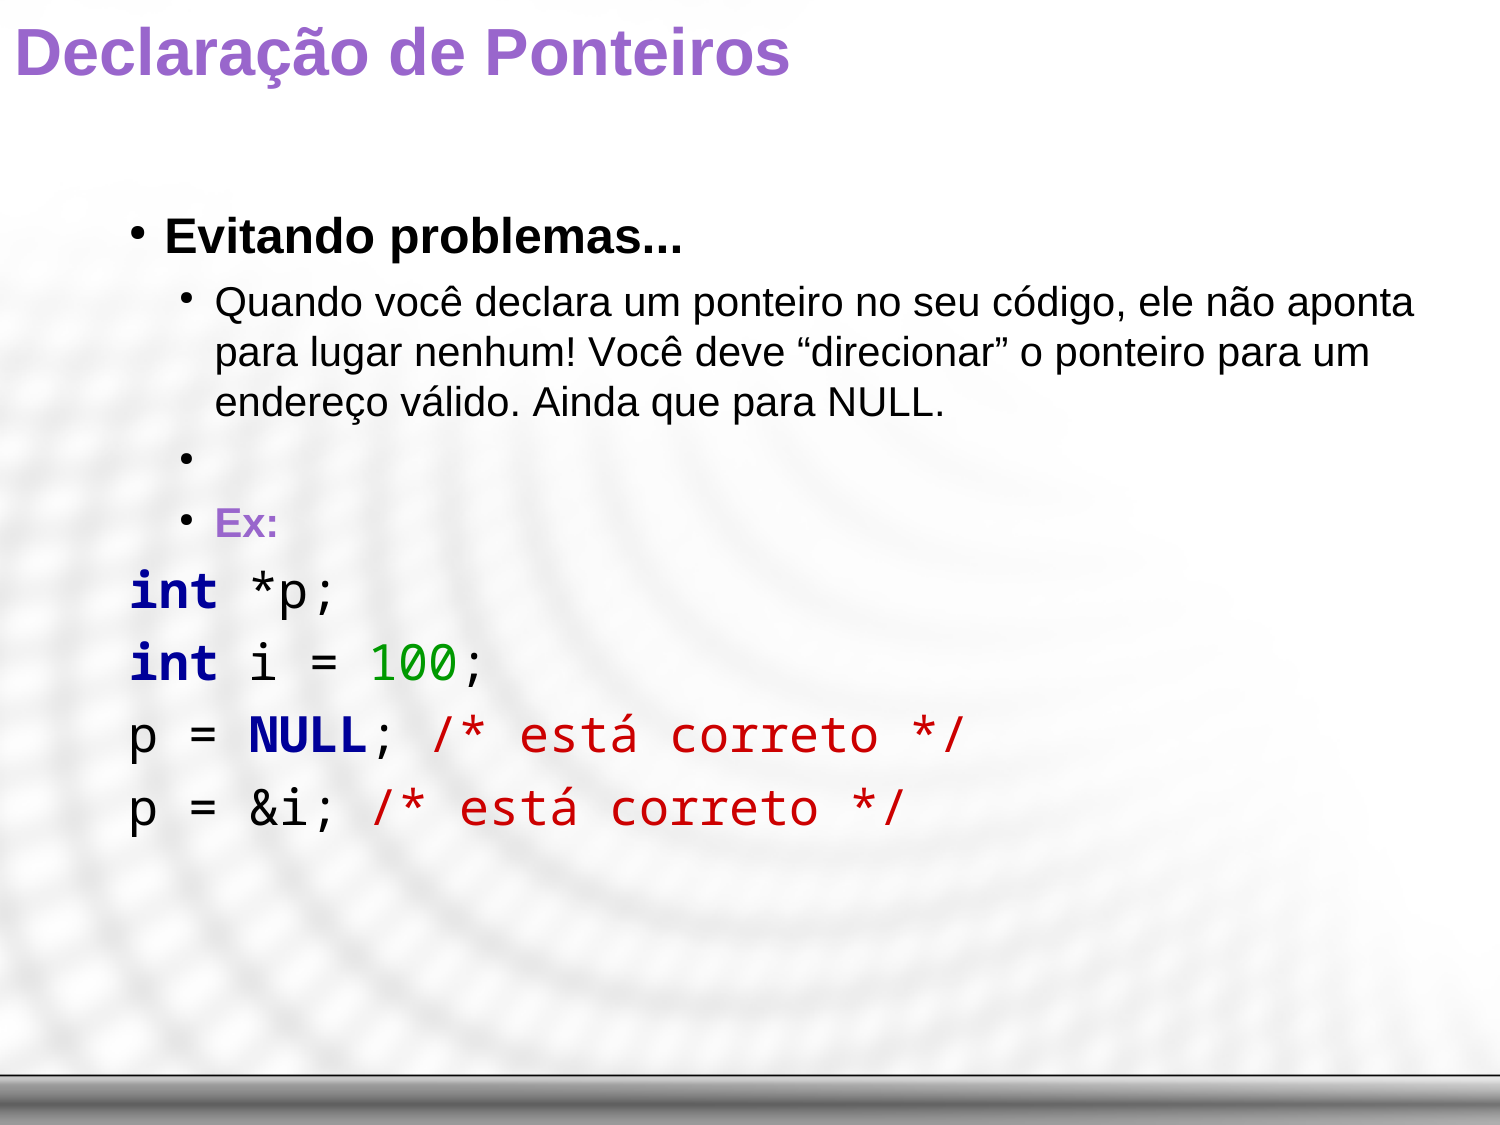

# Declaração de Ponteiros
Evitando problemas...
Quando você declara um ponteiro no seu código, ele não aponta para lugar nenhum! Você deve “direcionar” o ponteiro para um endereço válido. Ainda que para NULL.
Ex:
int *p;
int i = 100;
p = NULL; /* está correto */
p = &i; /* está correto */